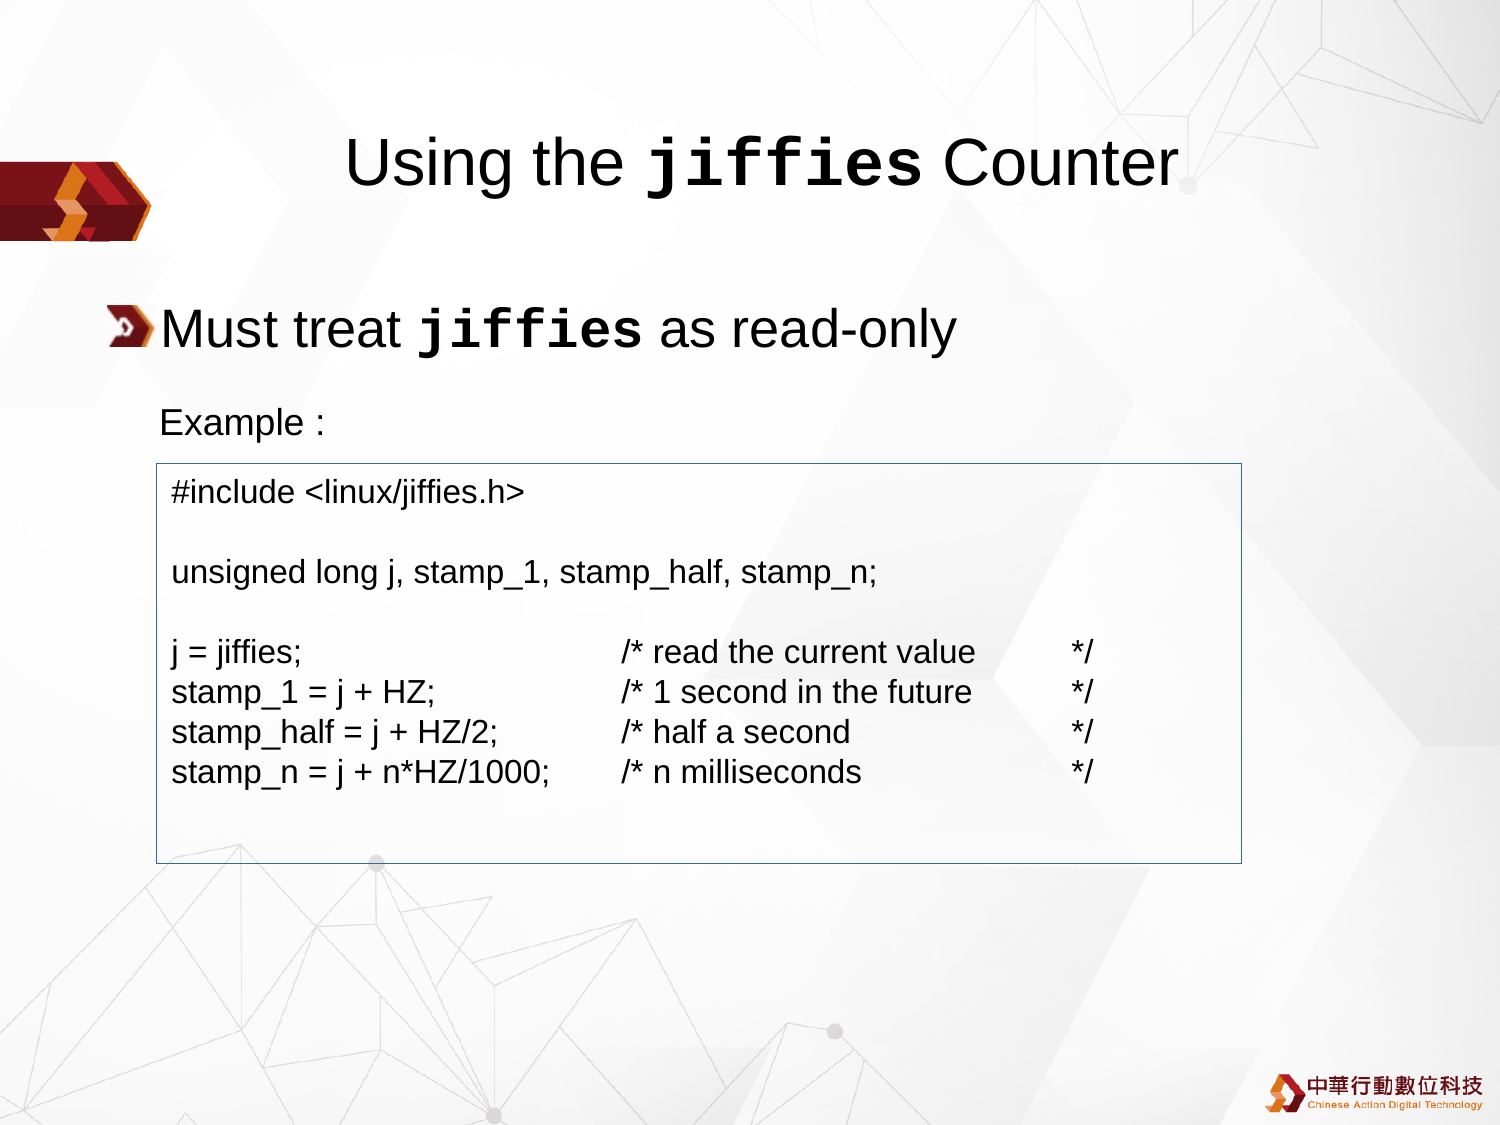

# Using the jiffies Counter
Must treat jiffies as read-only
Example :
#include <linux/jiffies.h>
unsigned long j, stamp_1, stamp_half, stamp_n;
j = jiffies; 	 	/* read the current value 	*/
stamp_1 = j + HZ; 	/* 1 second in the future 	*/
stamp_half = j + HZ/2; 	/* half a second 	*/
stamp_n = j + n*HZ/1000; 	/* n milliseconds 	*/